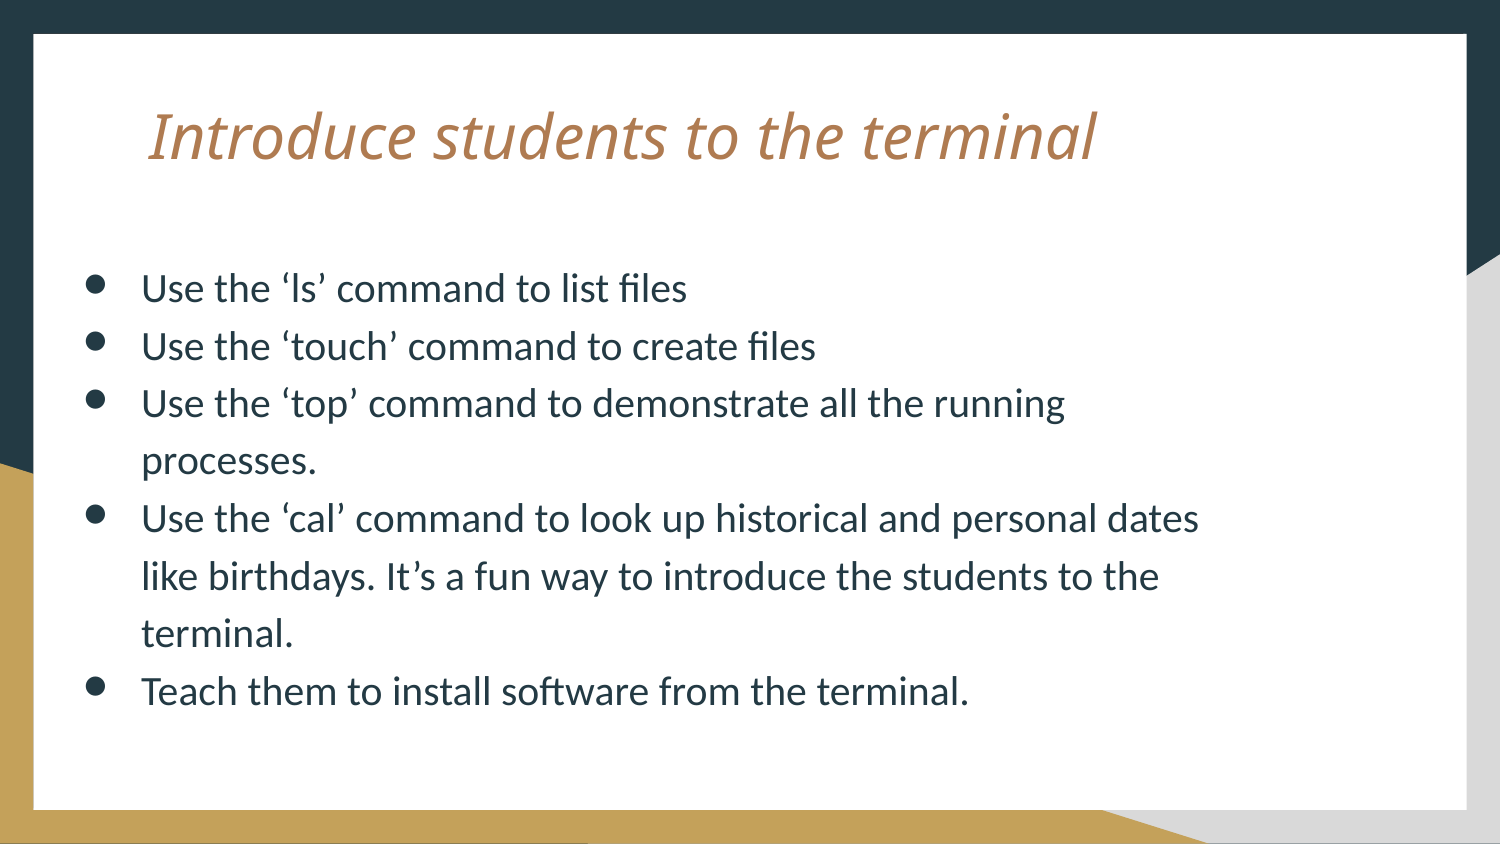

# Introduce students to the terminal
Use the ‘ls’ command to list files
Use the ‘touch’ command to create files
Use the ‘top’ command to demonstrate all the running processes.
Use the ‘cal’ command to look up historical and personal dates like birthdays. It’s a fun way to introduce the students to the terminal.
Teach them to install software from the terminal.